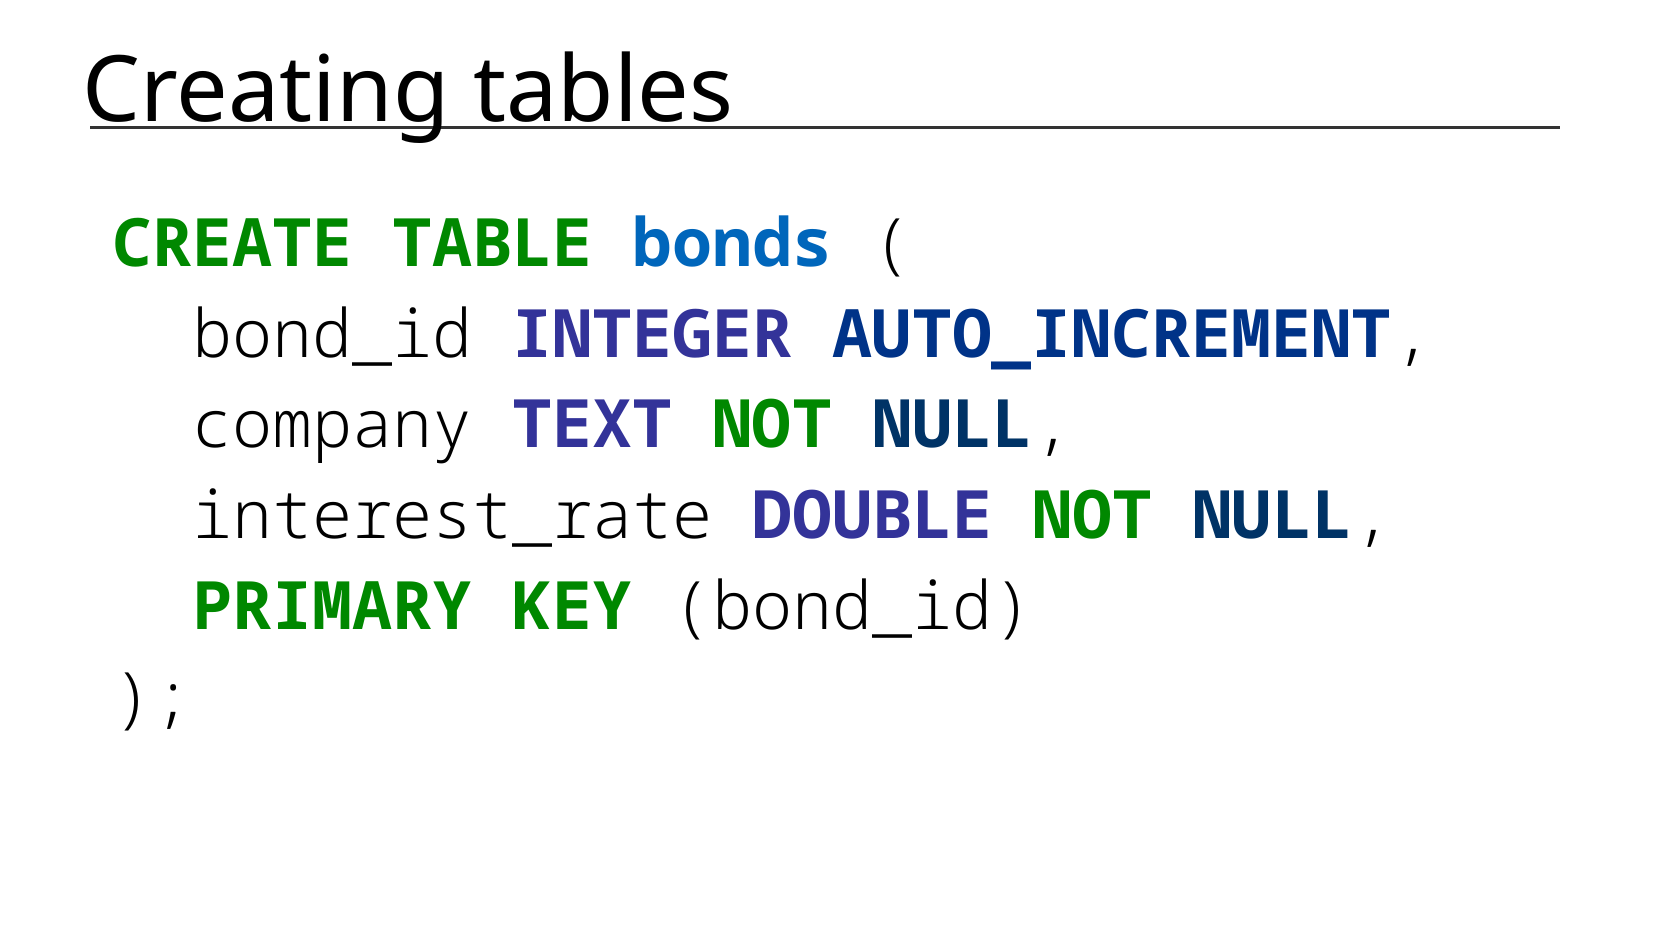

# Creating tables
CREATE TABLE bonds (
 bond_id INTEGER AUTO_INCREMENT,
 company TEXT NOT NULL,
 interest_rate DOUBLE NOT NULL,
 PRIMARY KEY (bond_id)
);